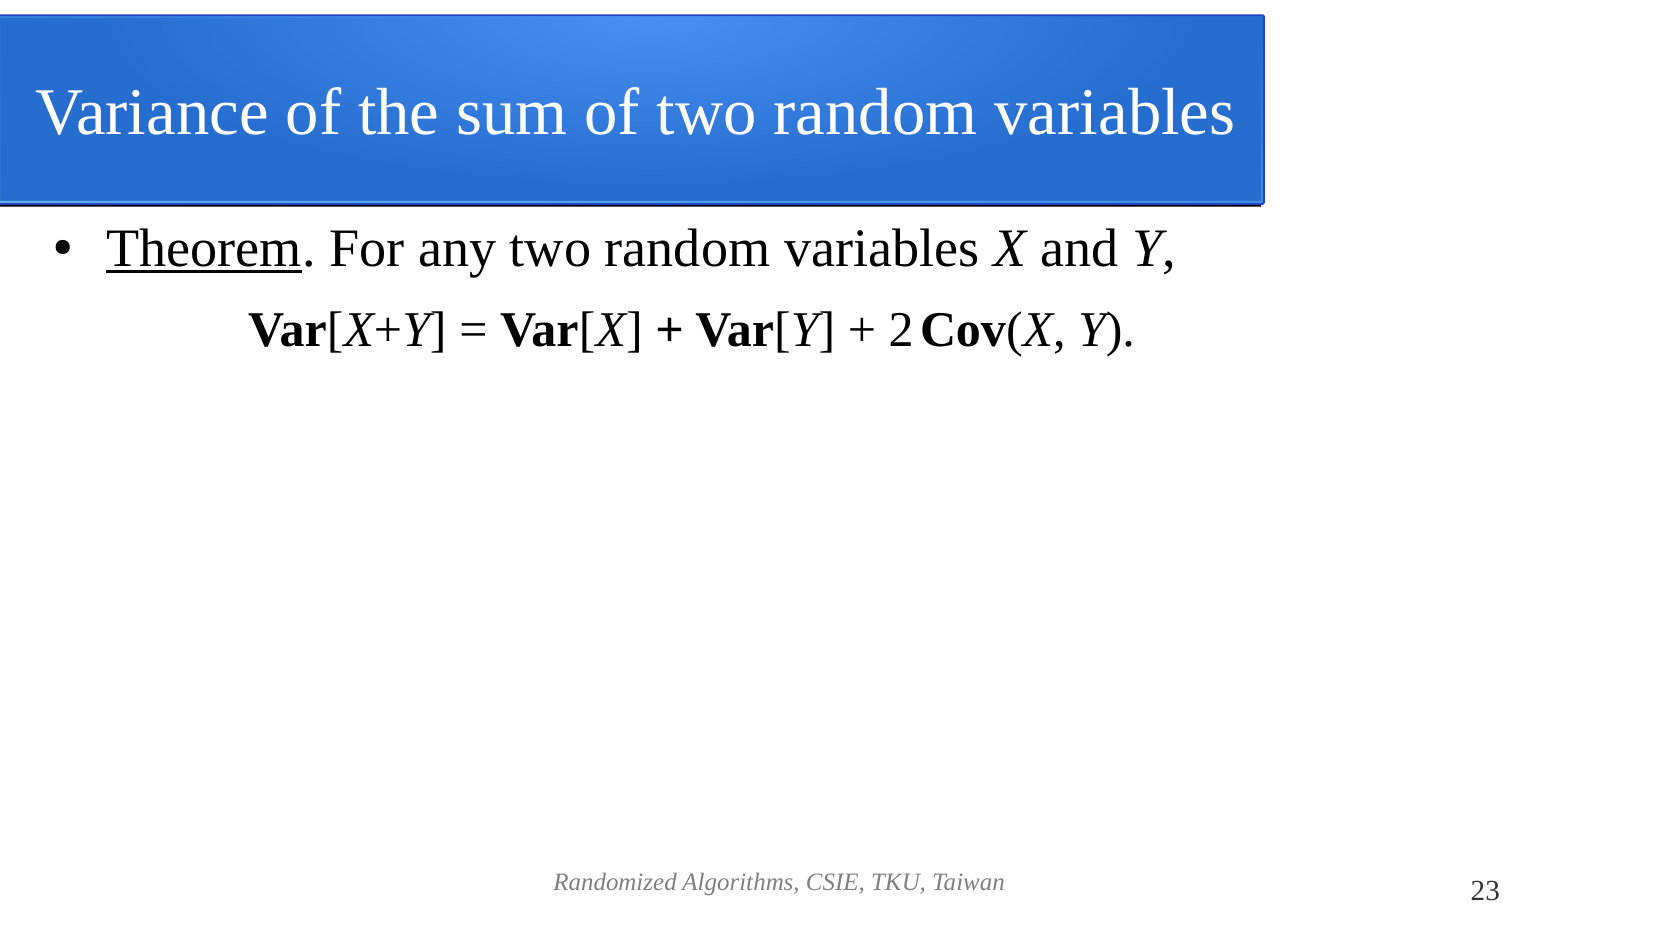

Variance of the sum of two random variables
# Theorem. For any two random variables X and Y,
Var[X+Y] = Var[X] + Var[Y] + 2 Cov(X, Y).
Randomized Algorithms, CSIE, TKU, Taiwan
23